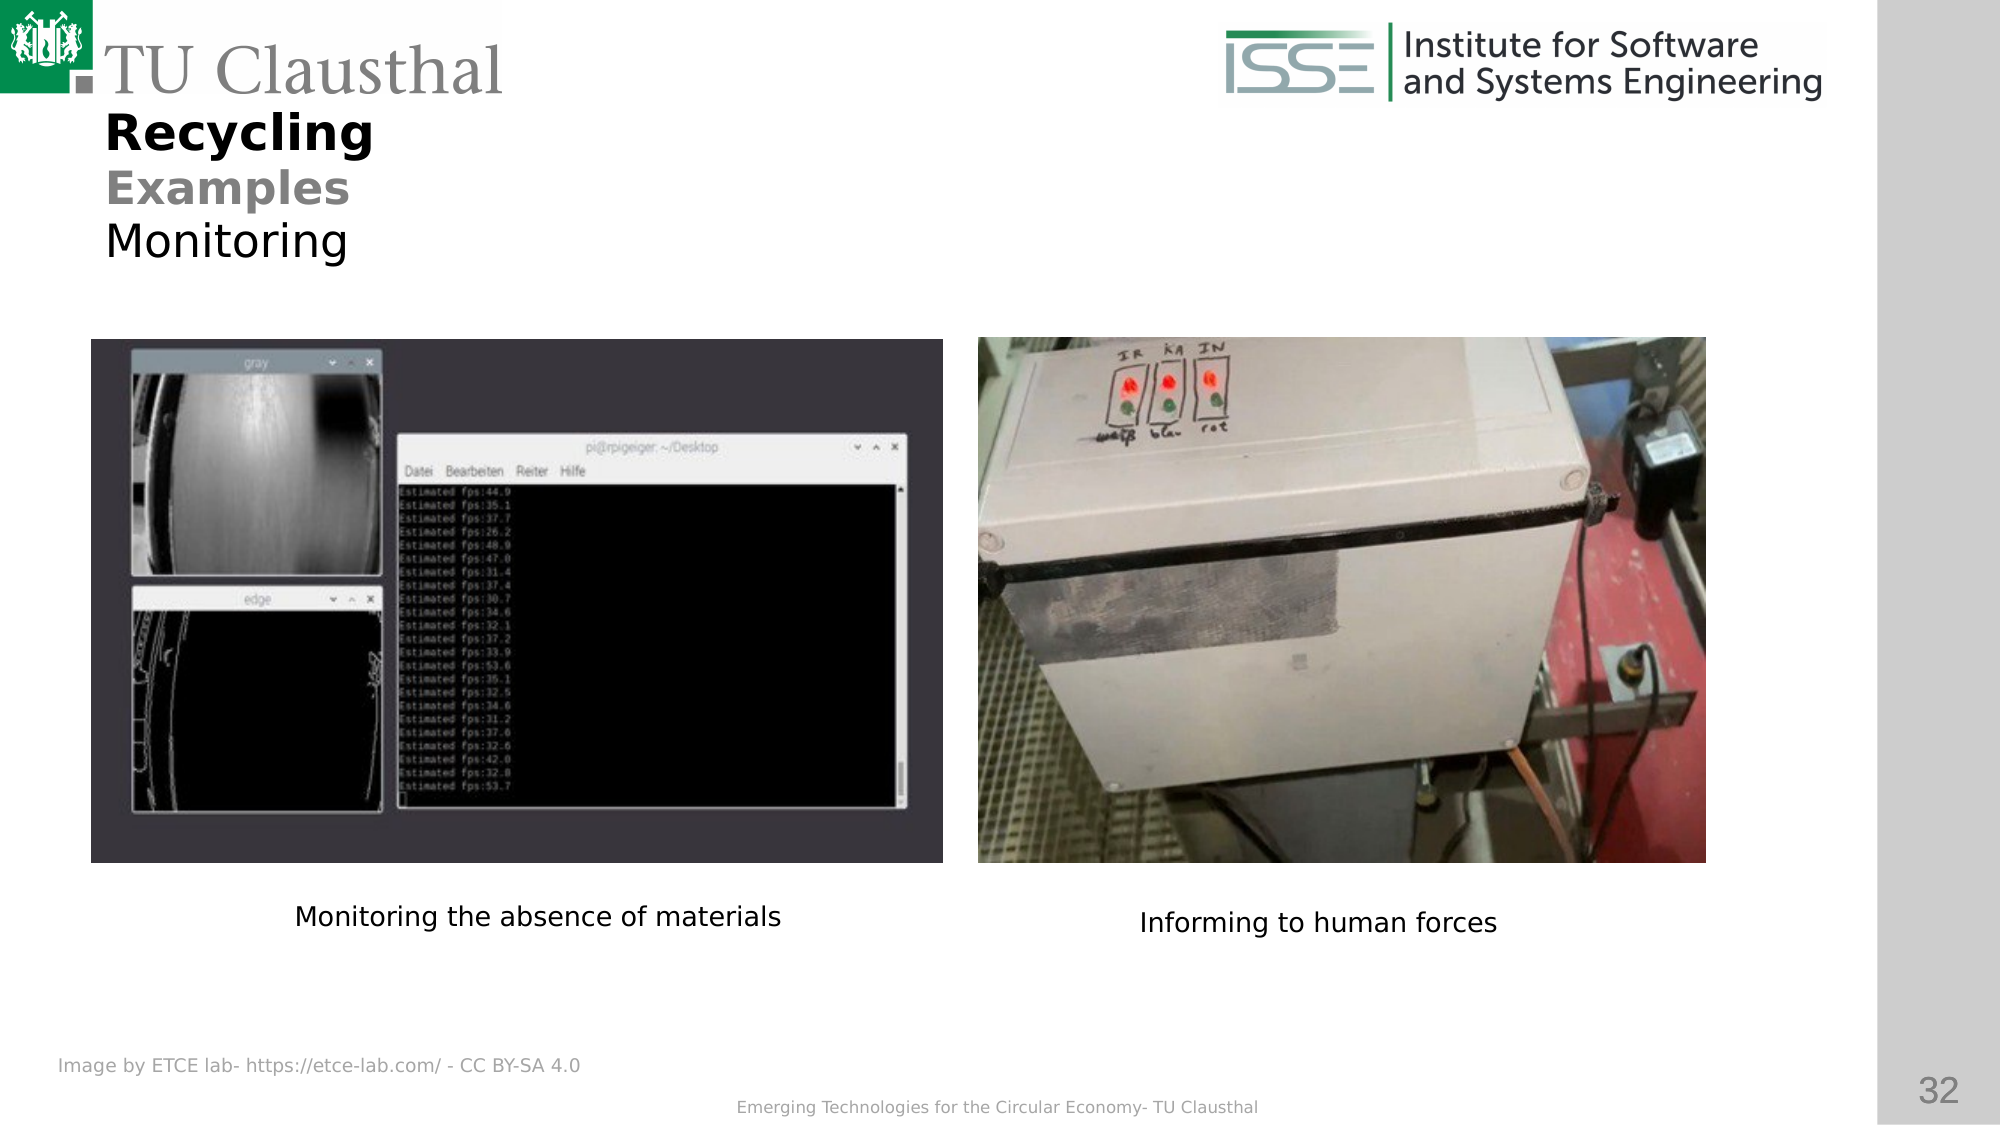

# Recycling Examples Monitoring
Monitoring the absence of materials
Informing to human forces
Image by ETCE lab- https://etce-lab.com/ - CC BY-SA 4.0